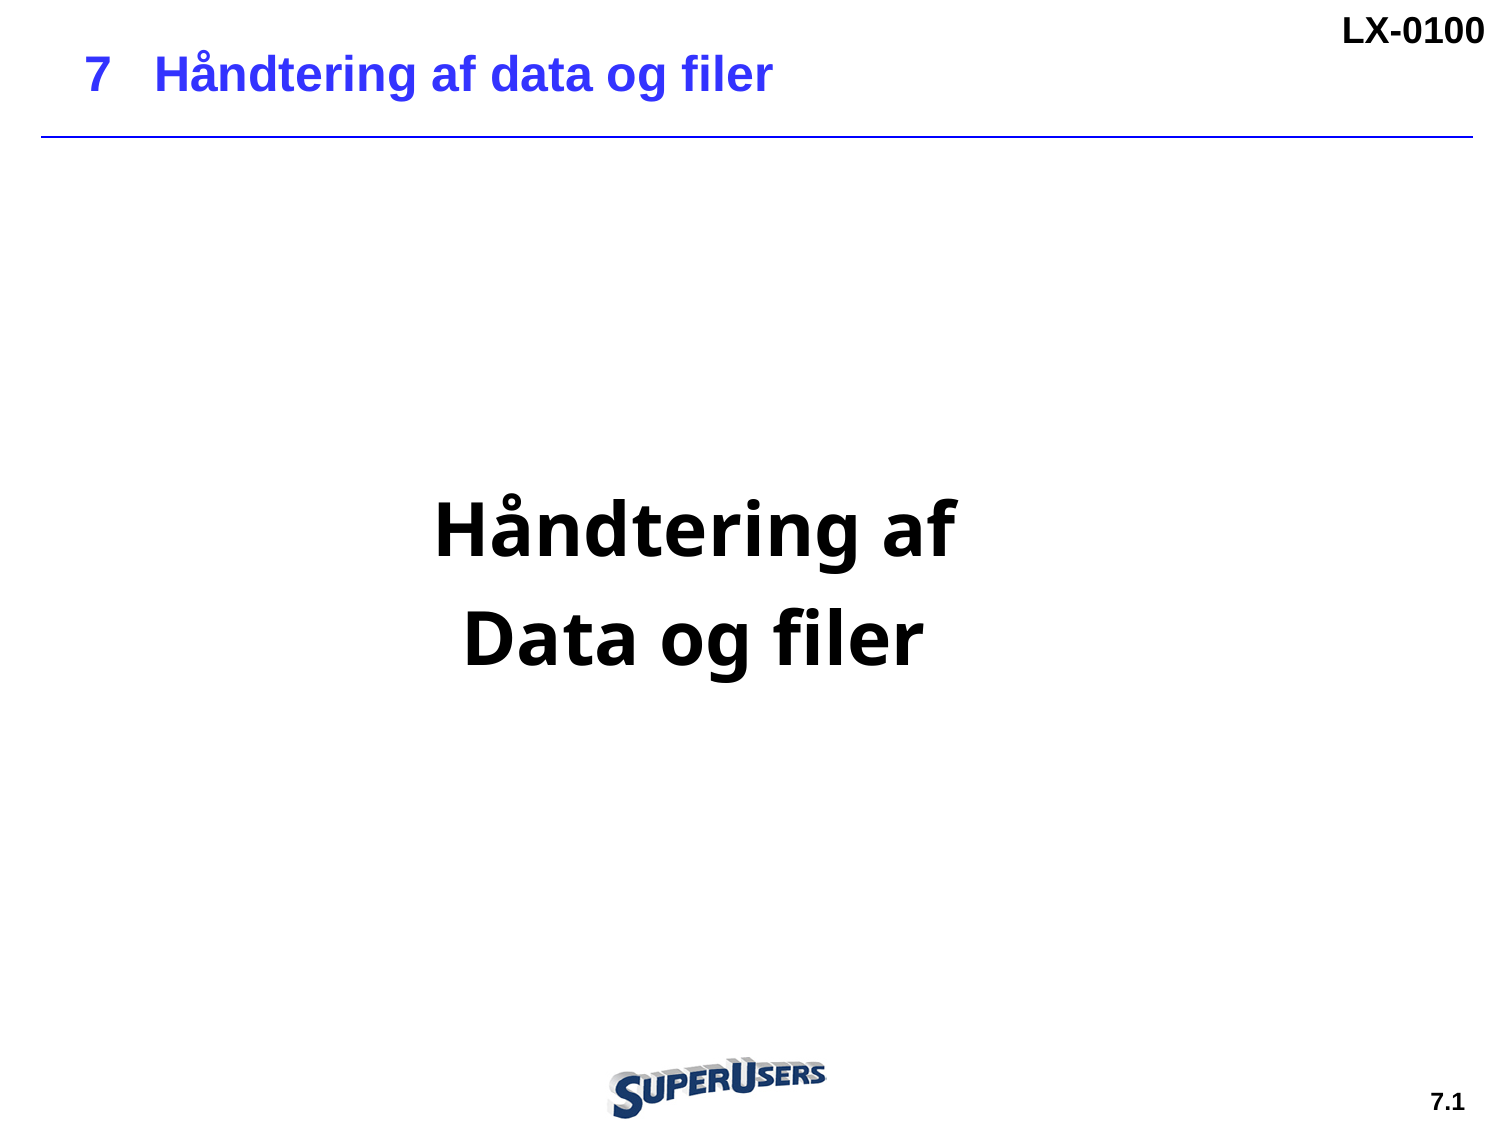

# 7 Håndtering af data og filer
Håndtering af
Data og filer